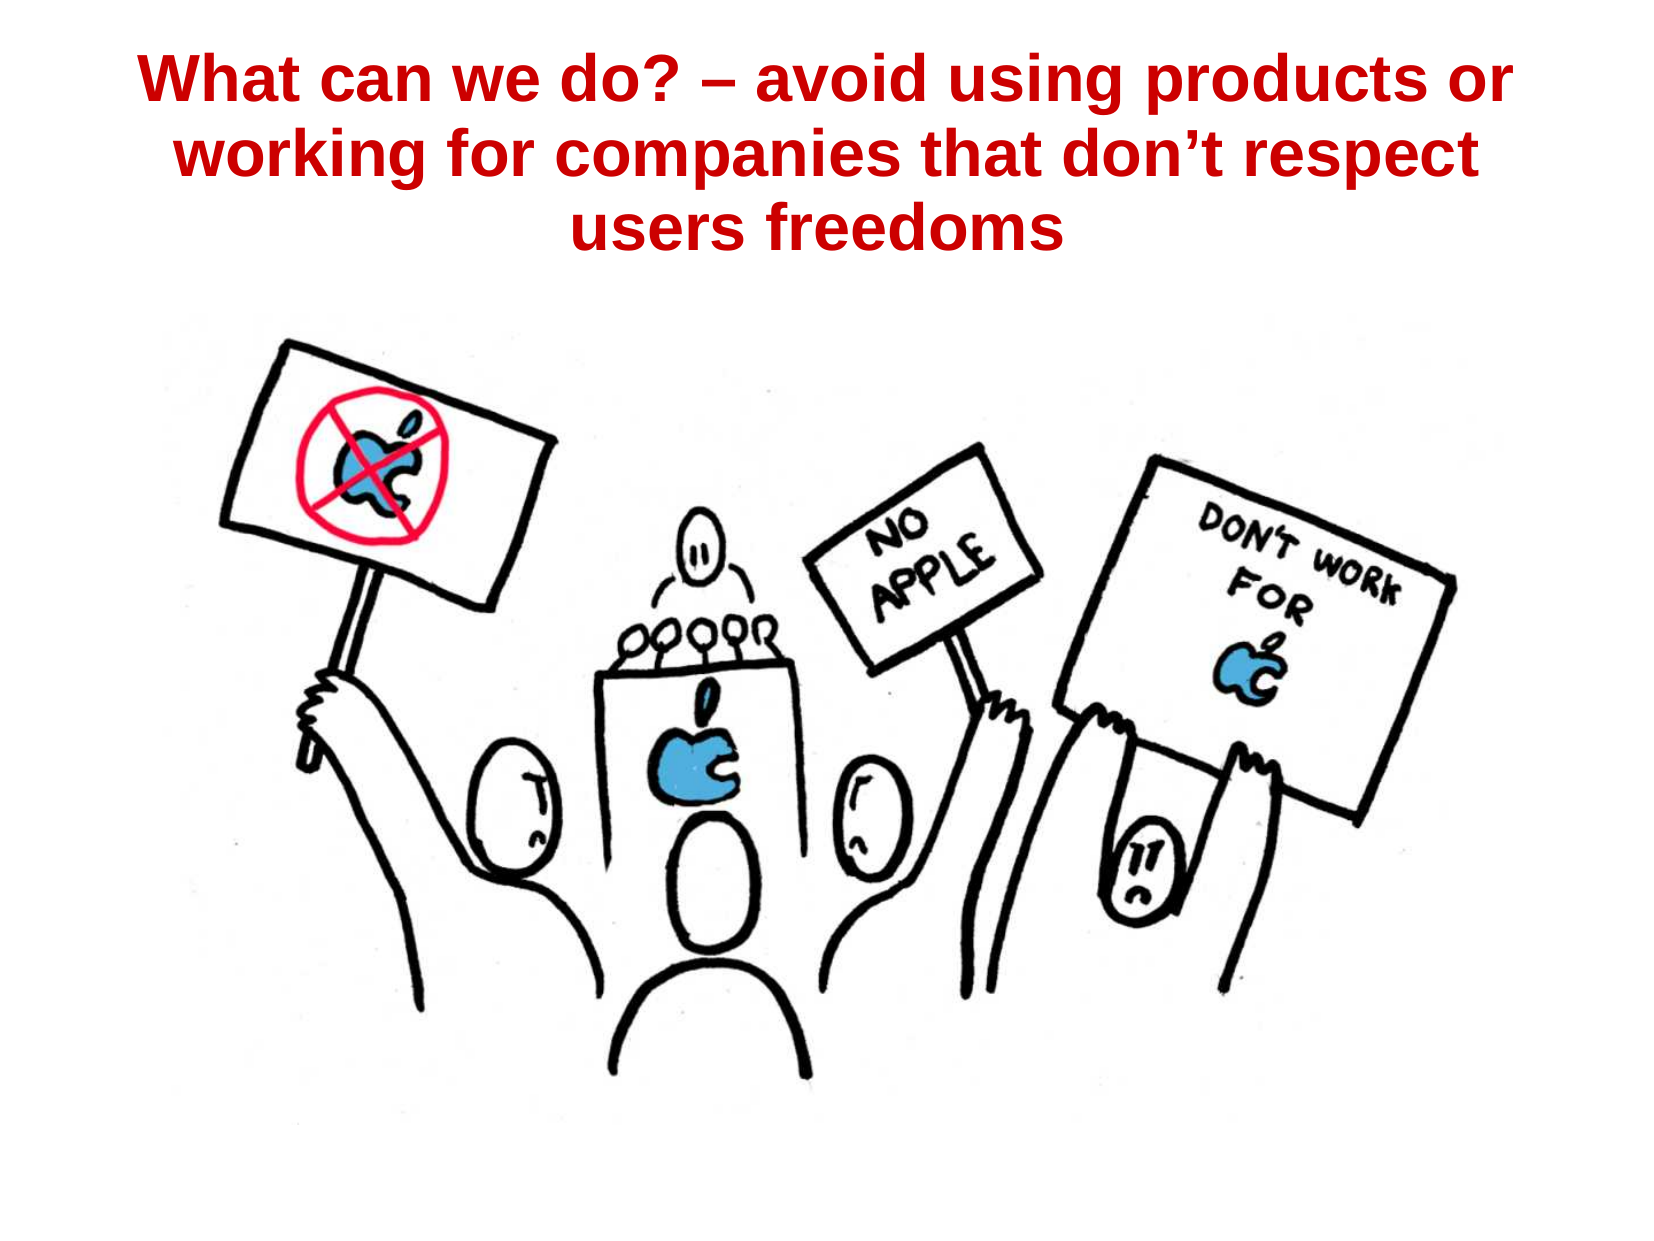

# What can we do? – avoid using products or working for companies that don’t respect users freedoms